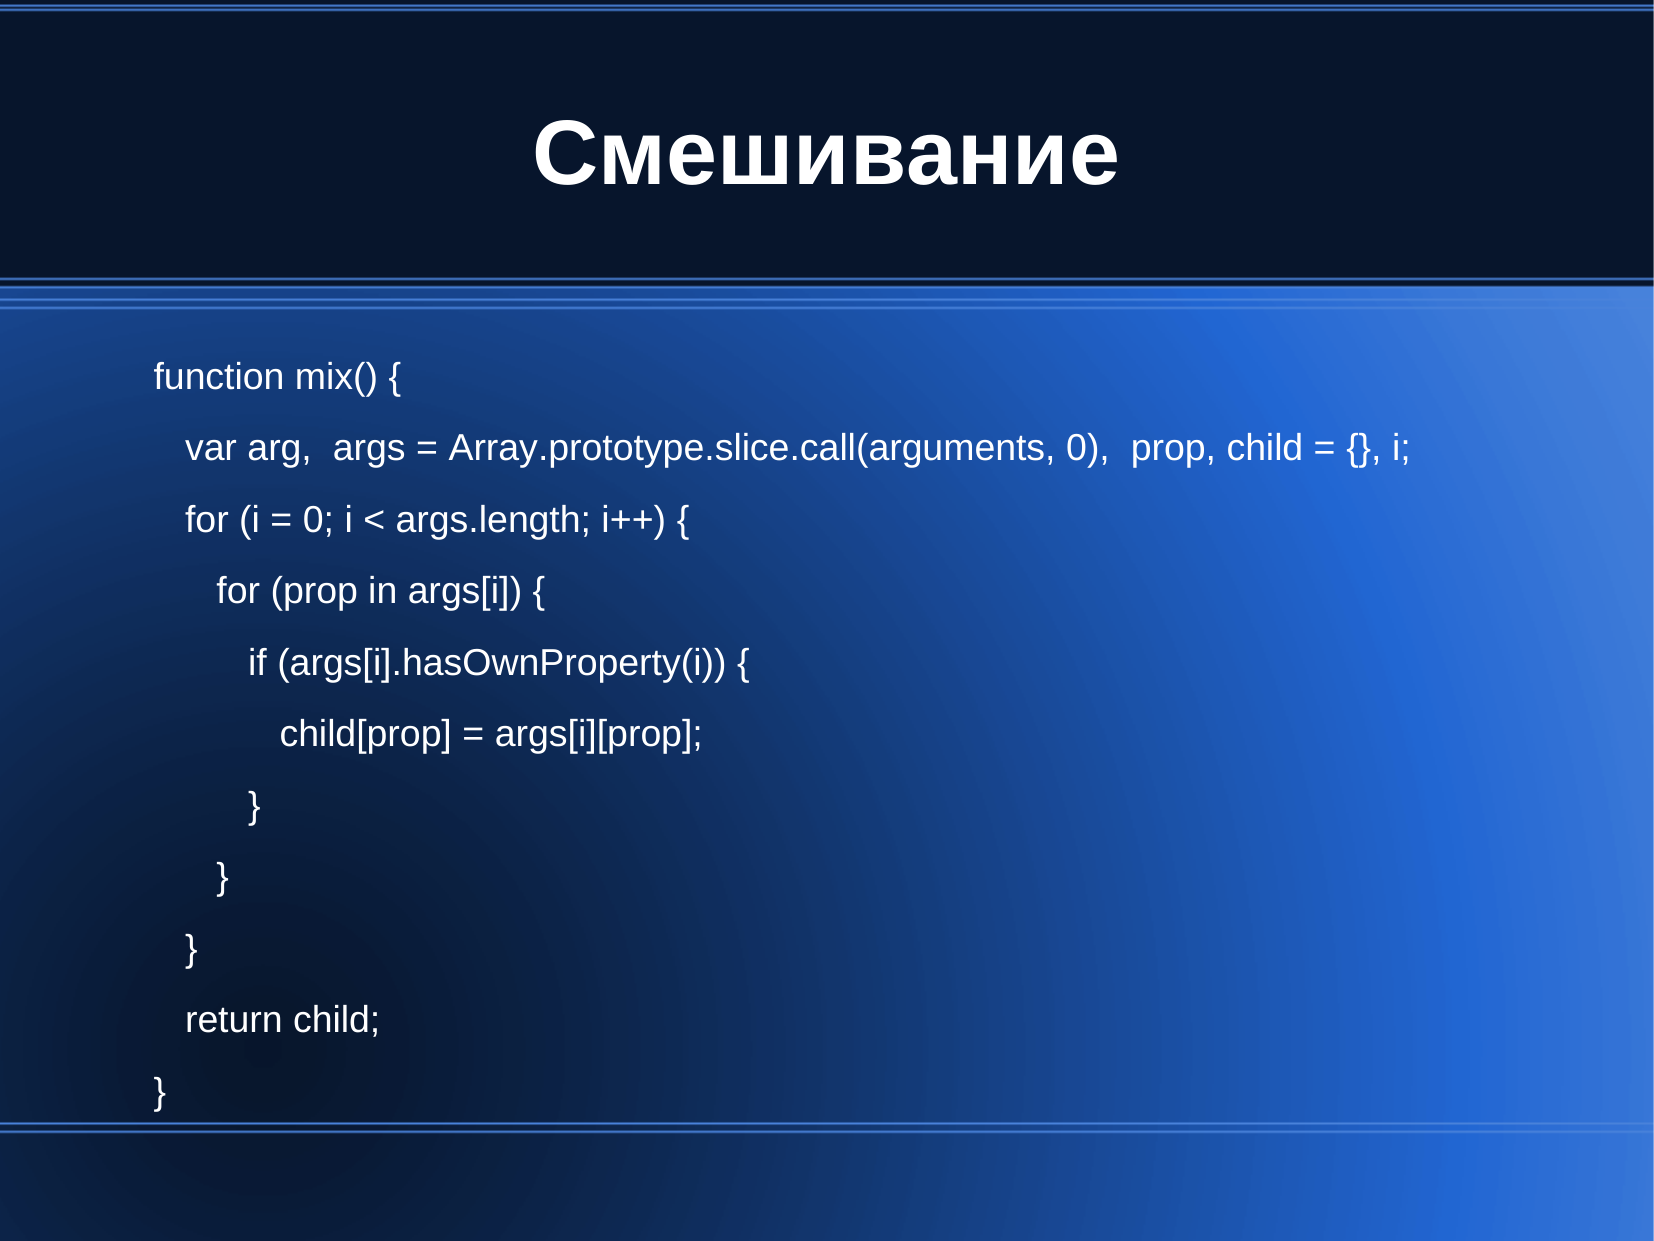

# Смешивание
function mix() {
 var arg, args = Array.prototype.slice.call(arguments, 0), prop, child = {}, i;
 for (i = 0; i < args.length; i++) {
 for (prop in args[i]) {
 if (args[i].hasOwnProperty(i)) {
 child[prop] = args[i][prop];
 }
 }
 }
 return child;
}